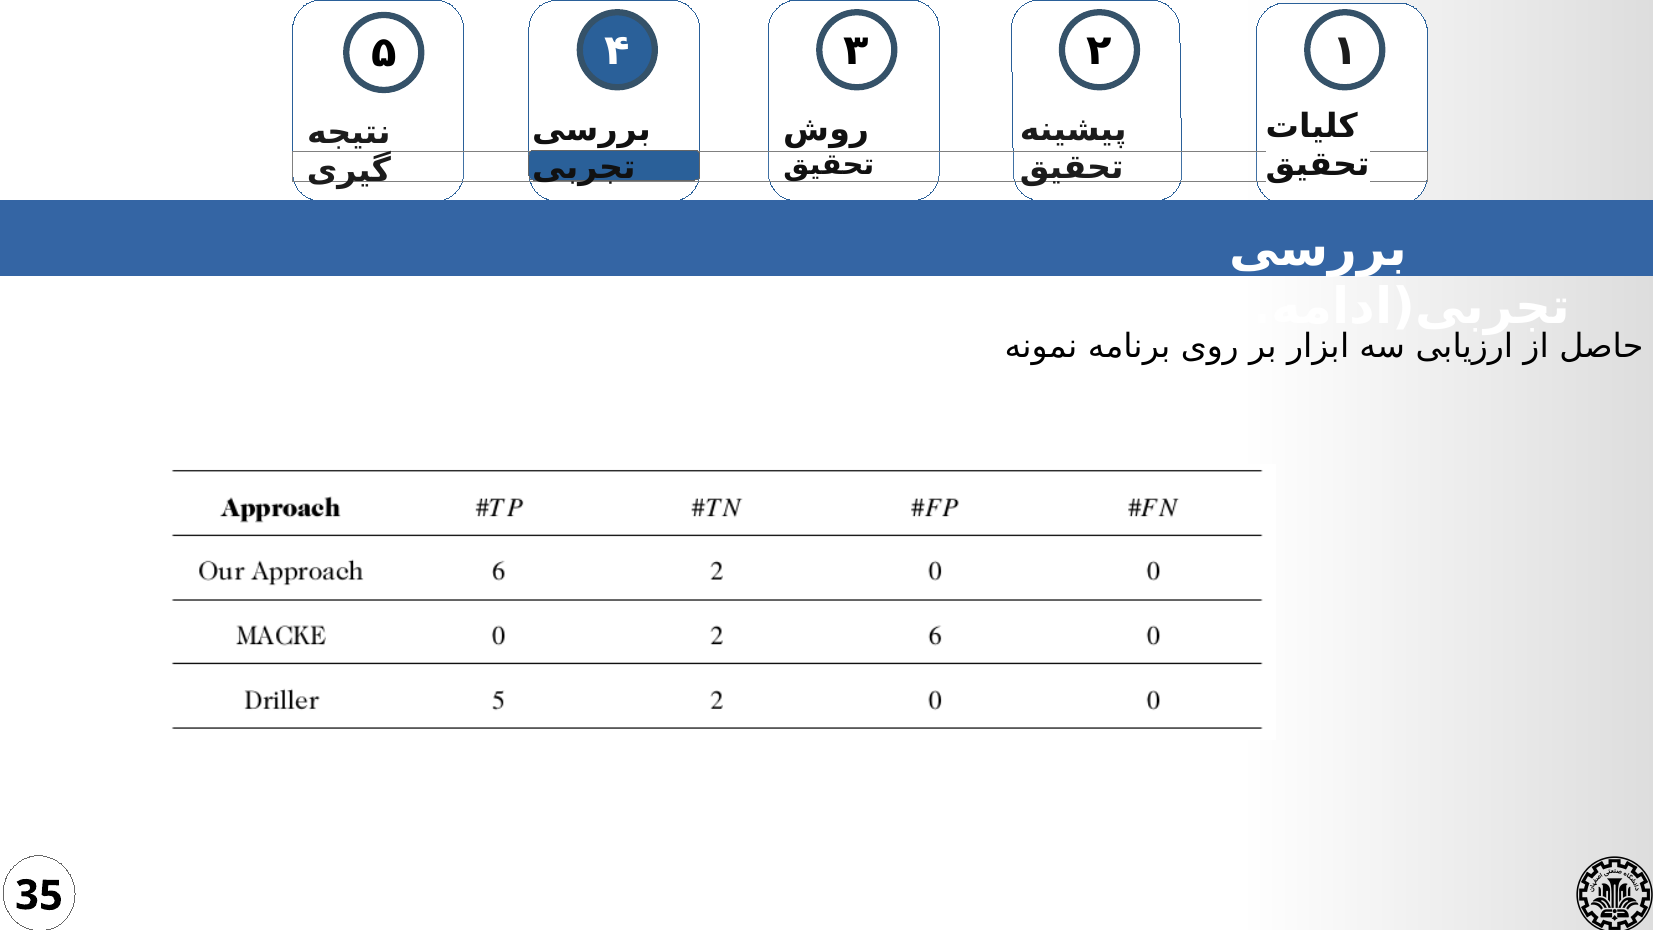

۴
۳
۲
۱
۵
کلیات تحقیق
بررسی تجربی
روش تحقیق
پیشینه تحقیق
نتیجه گیری
بررسی تجربی(ادامه.)
نتایج حاصل از ارزیابی سه ابزار بر روی برنامه‌ نمونه
35